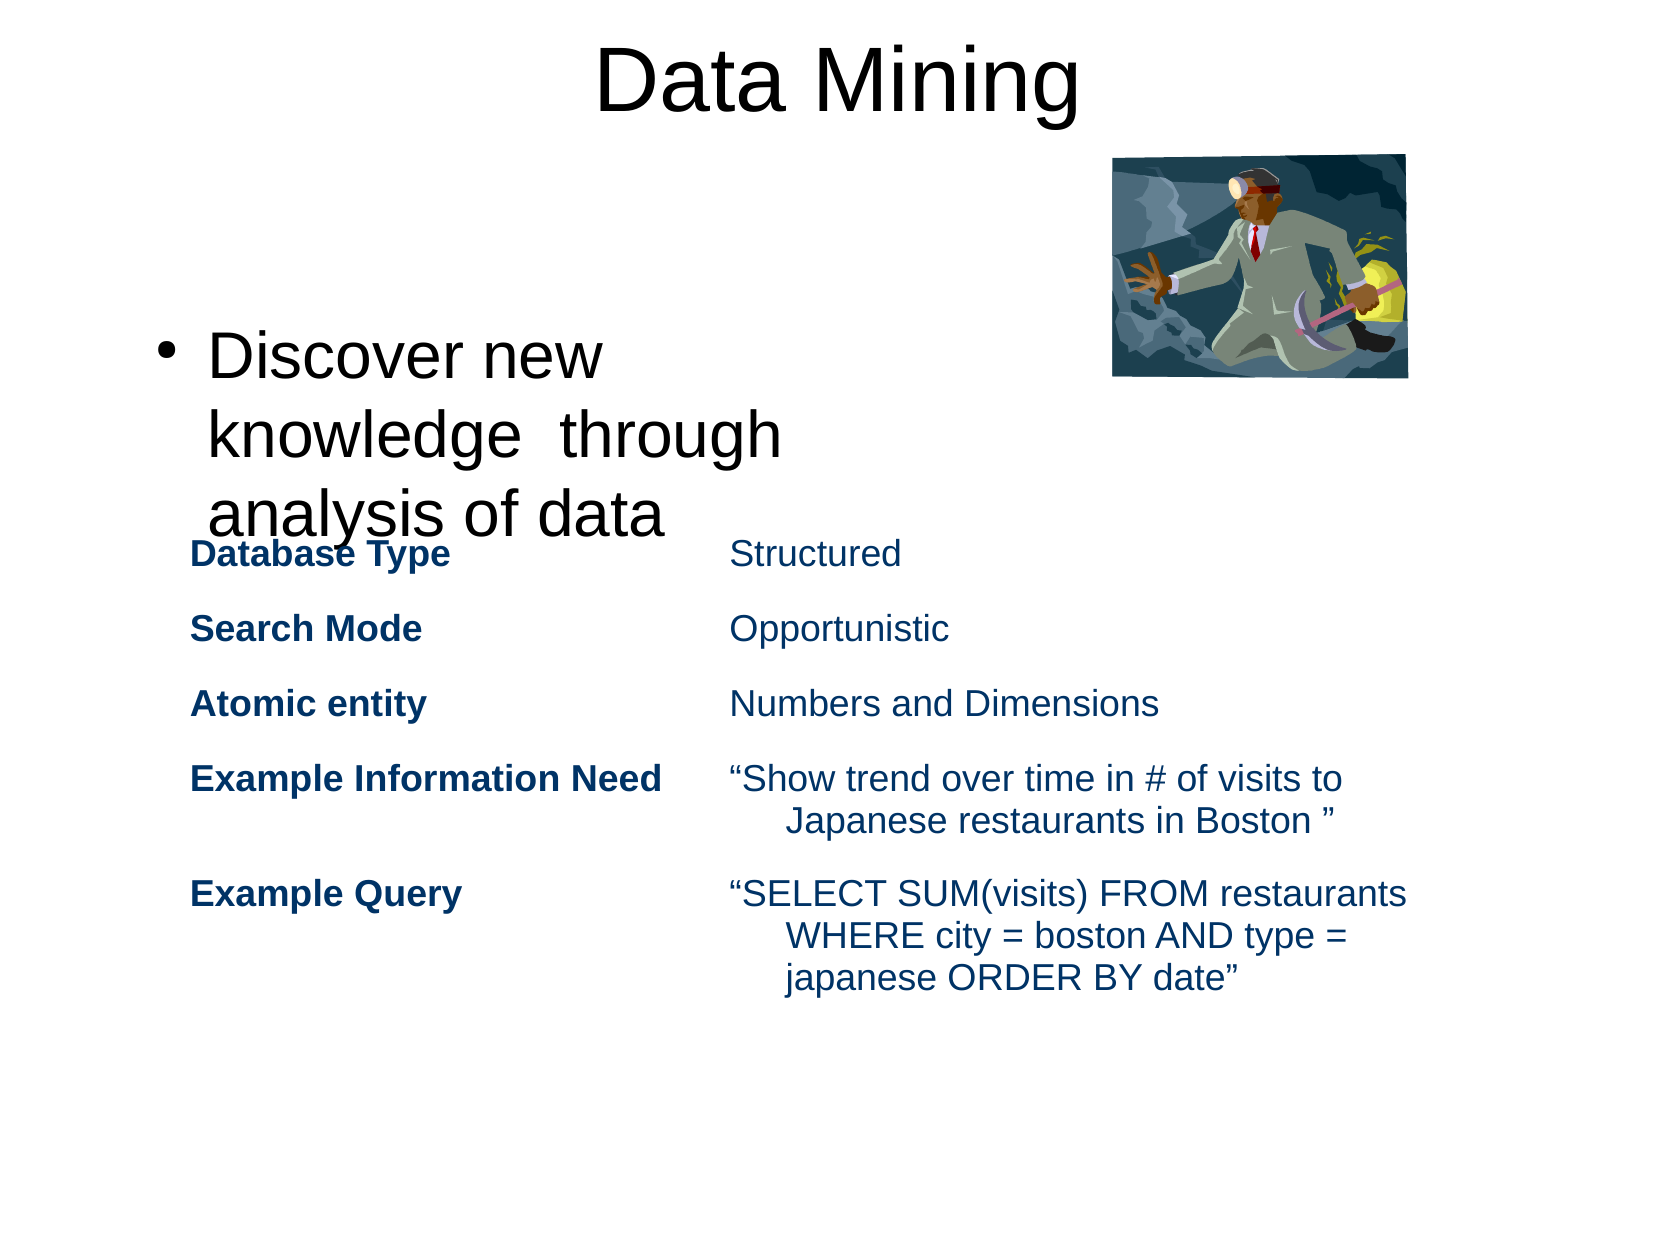

# Data Mining
Discover new knowledge through analysis of data
| Database Type | Structured |
| --- | --- |
| Search Mode | Opportunistic |
| Atomic entity | Numbers and Dimensions |
| Example Information Need | “Show trend over time in # of visits to Japanese restaurants in Boston ” |
| Example Query | “SELECT SUM(visits) FROM restaurants WHERE city = boston AND type = japanese ORDER BY date” |